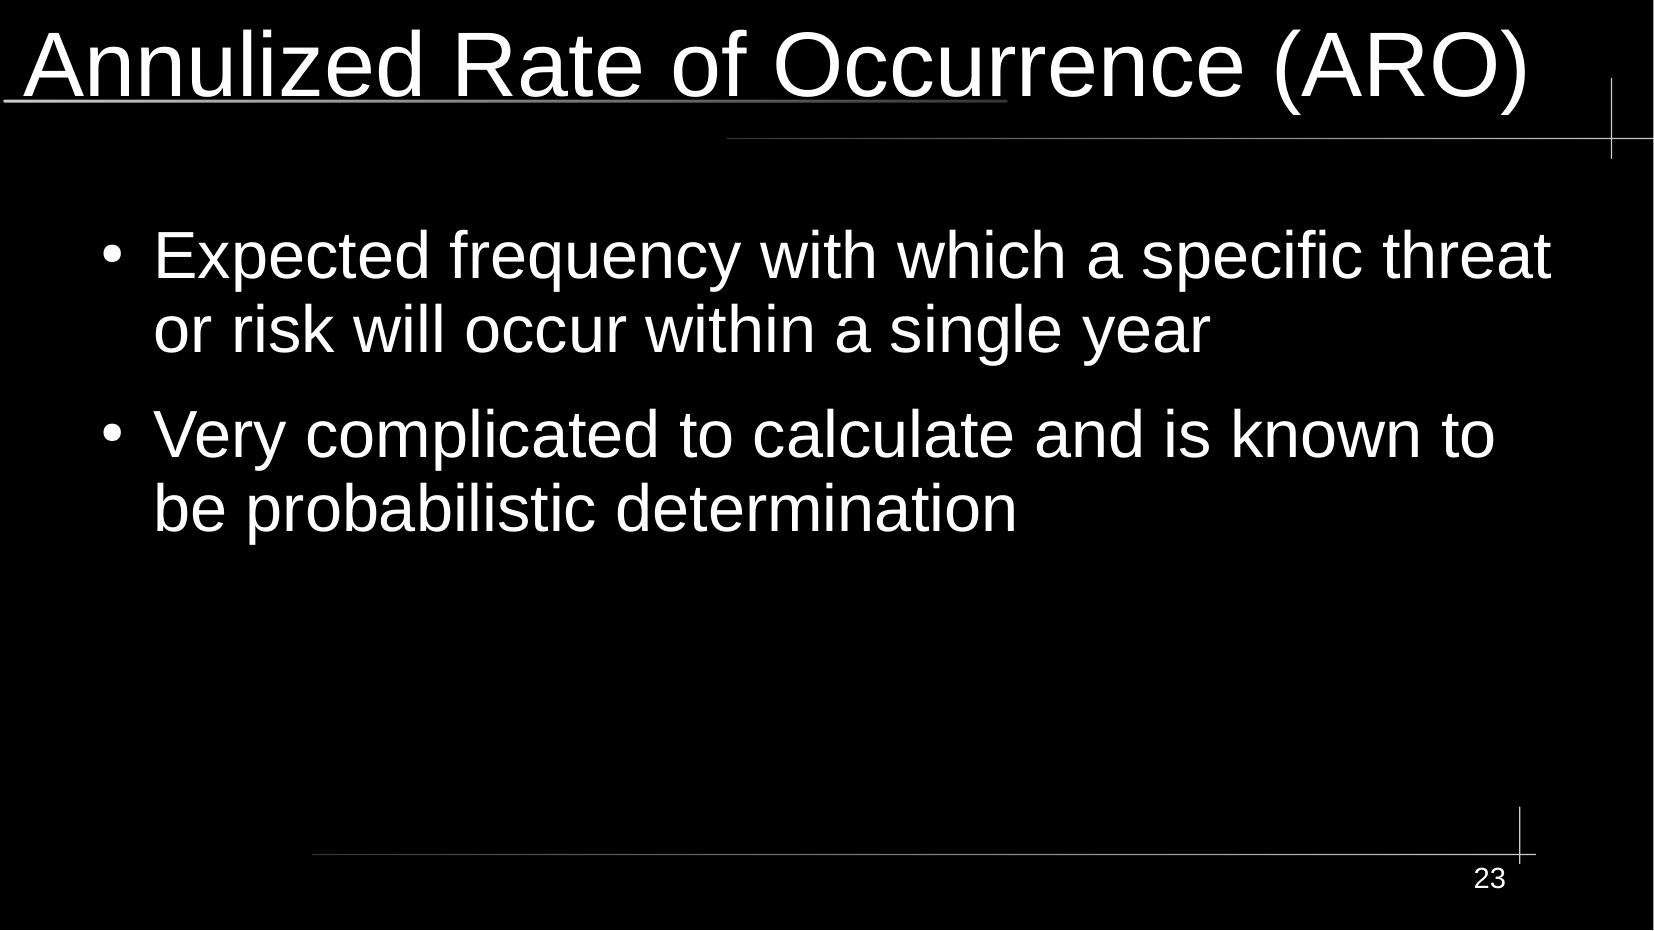

# Annulized Rate of Occurrence (ARO)
Expected frequency with which a specific threat or risk will occur within a single year
Very complicated to calculate and is known to be probabilistic determination
23